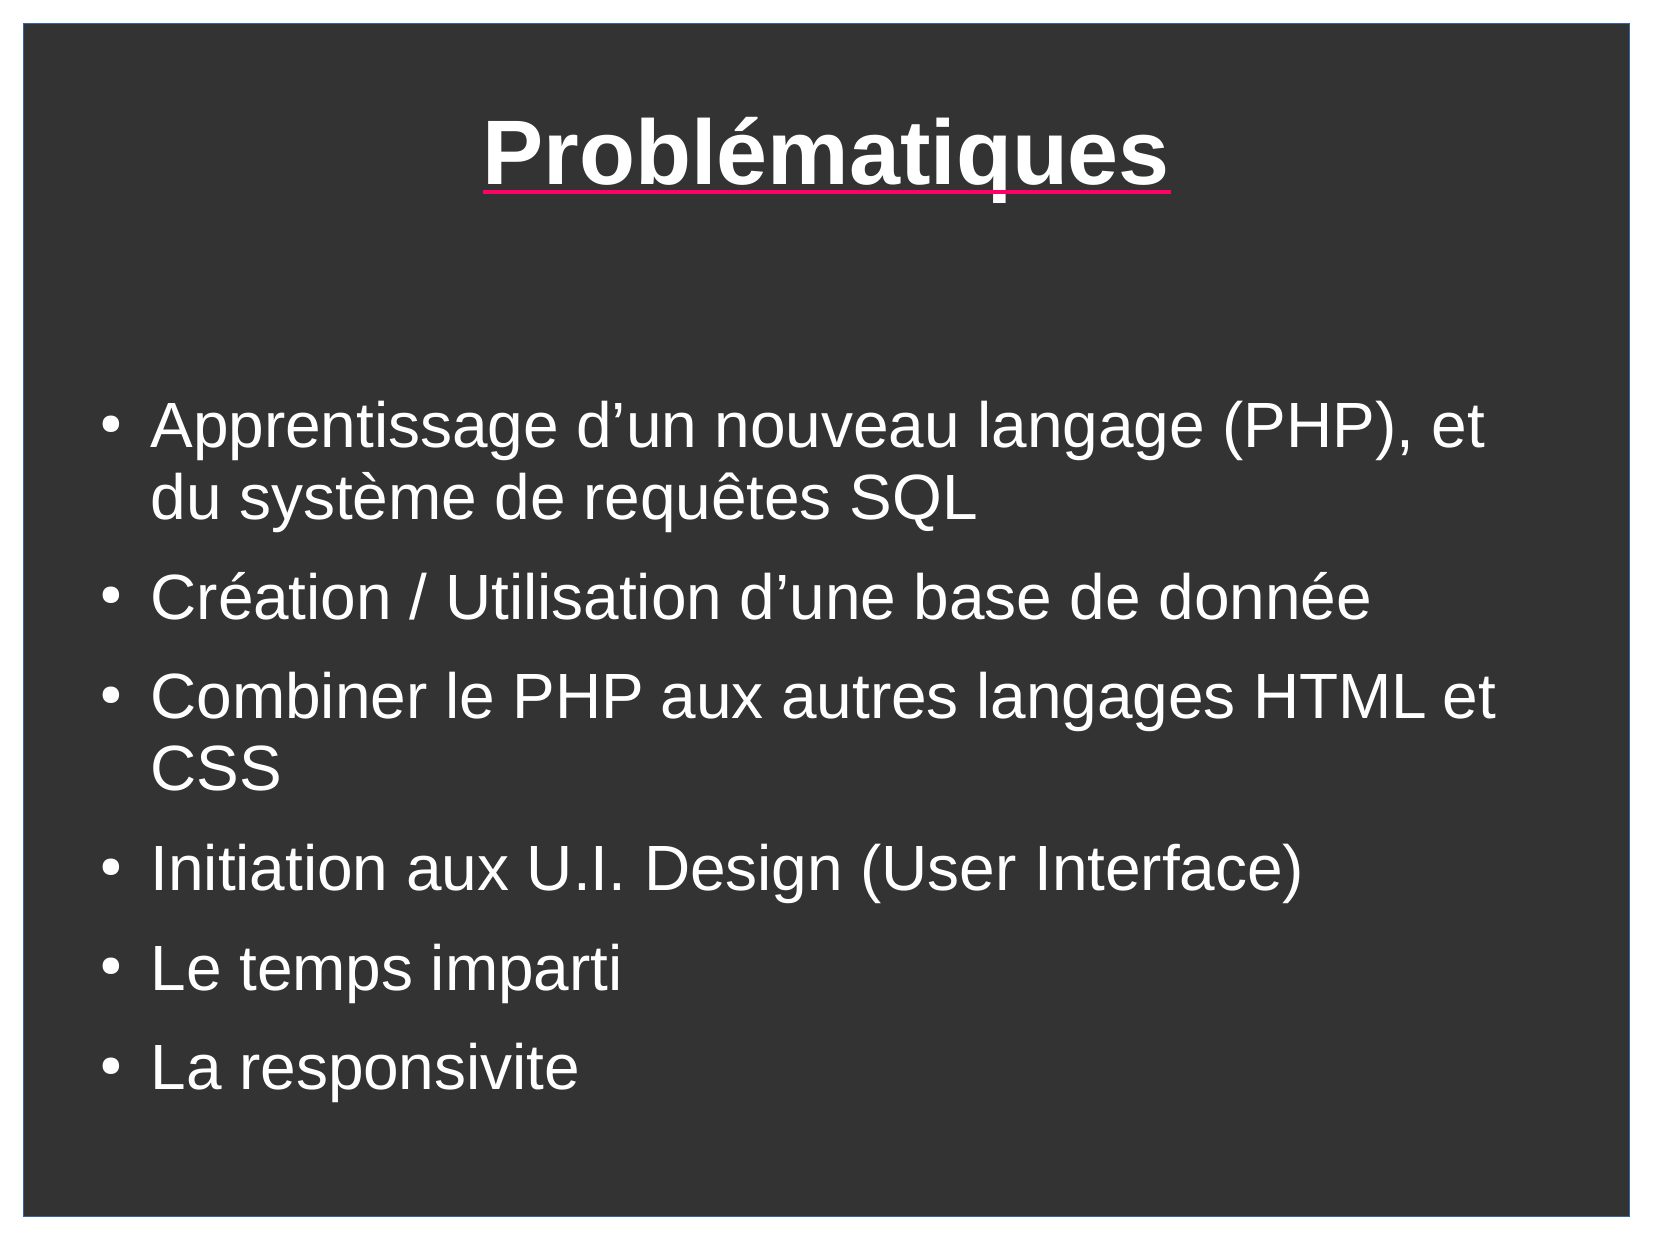

# Problématiques
Apprentissage d’un nouveau langage (PHP), et du système de requêtes SQL
Création / Utilisation d’une base de donnée
Combiner le PHP aux autres langages HTML et CSS
Initiation aux U.I. Design (User Interface)
Le temps imparti
La responsivite